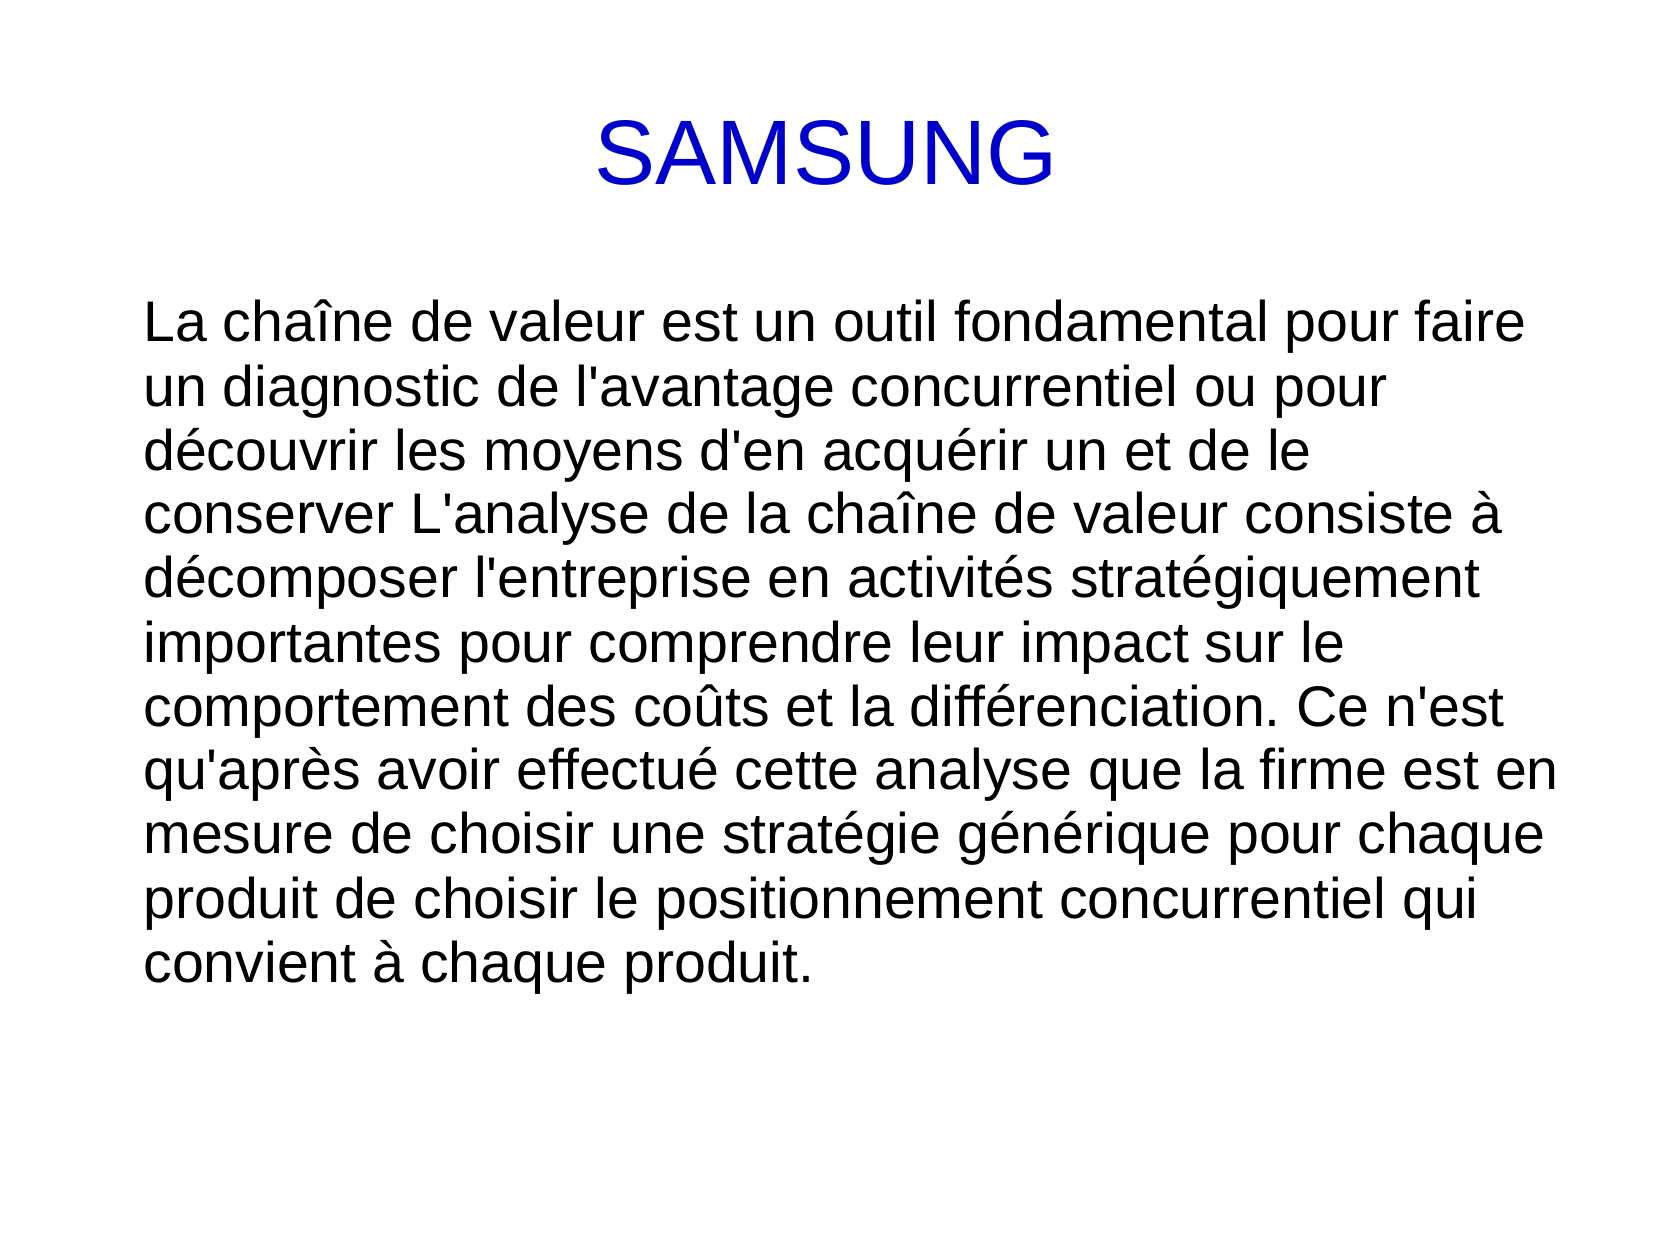

# SAMSUNG
La chaîne de valeur est un outil fondamental pour faire un diagnostic de l'avantage concurrentiel ou pour découvrir les moyens d'en acquérir un et de le conserver L'analyse de la chaîne de valeur consiste à décomposer l'entreprise en activités stratégiquement importantes pour comprendre leur impact sur le comportement des coûts et la différenciation. Ce n'est qu'après avoir effectué cette analyse que la firme est en mesure de choisir une stratégie générique pour chaque produit de choisir le positionnement concurrentiel qui convient à chaque produit.